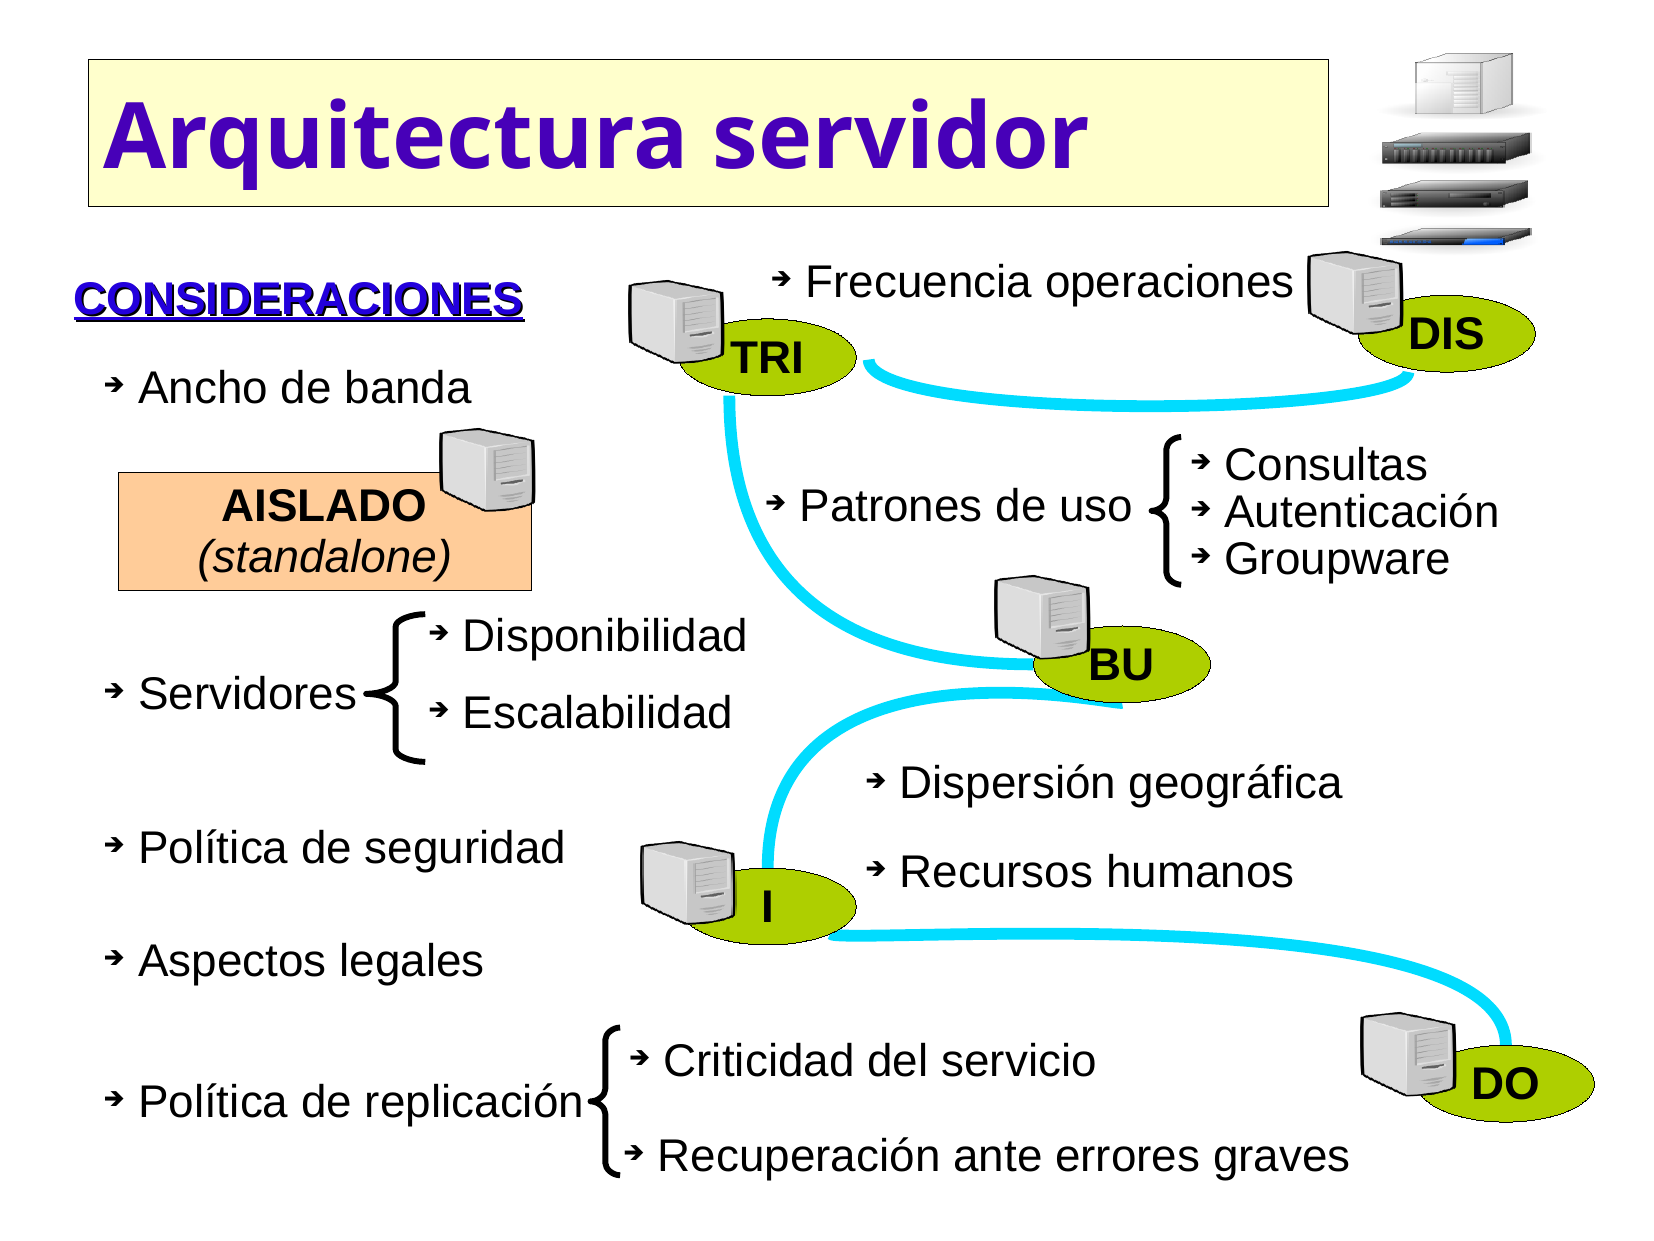

Arquitectura servidor
DIS
 Frecuencia operaciones
CONSIDERACIONES
TRI
 Ancho de banda
AISLADO
(standalone)
 Consultas
 Patrones de uso
 Autenticación
 Groupware
BU
 Disponibilidad
 Servidores
 Escalabilidad
 Dispersión geográfica
 Política de seguridad
I
 Recursos humanos
 Aspectos legales
DO
 Criticidad del servicio
 Política de replicación
 Recuperación ante errores graves